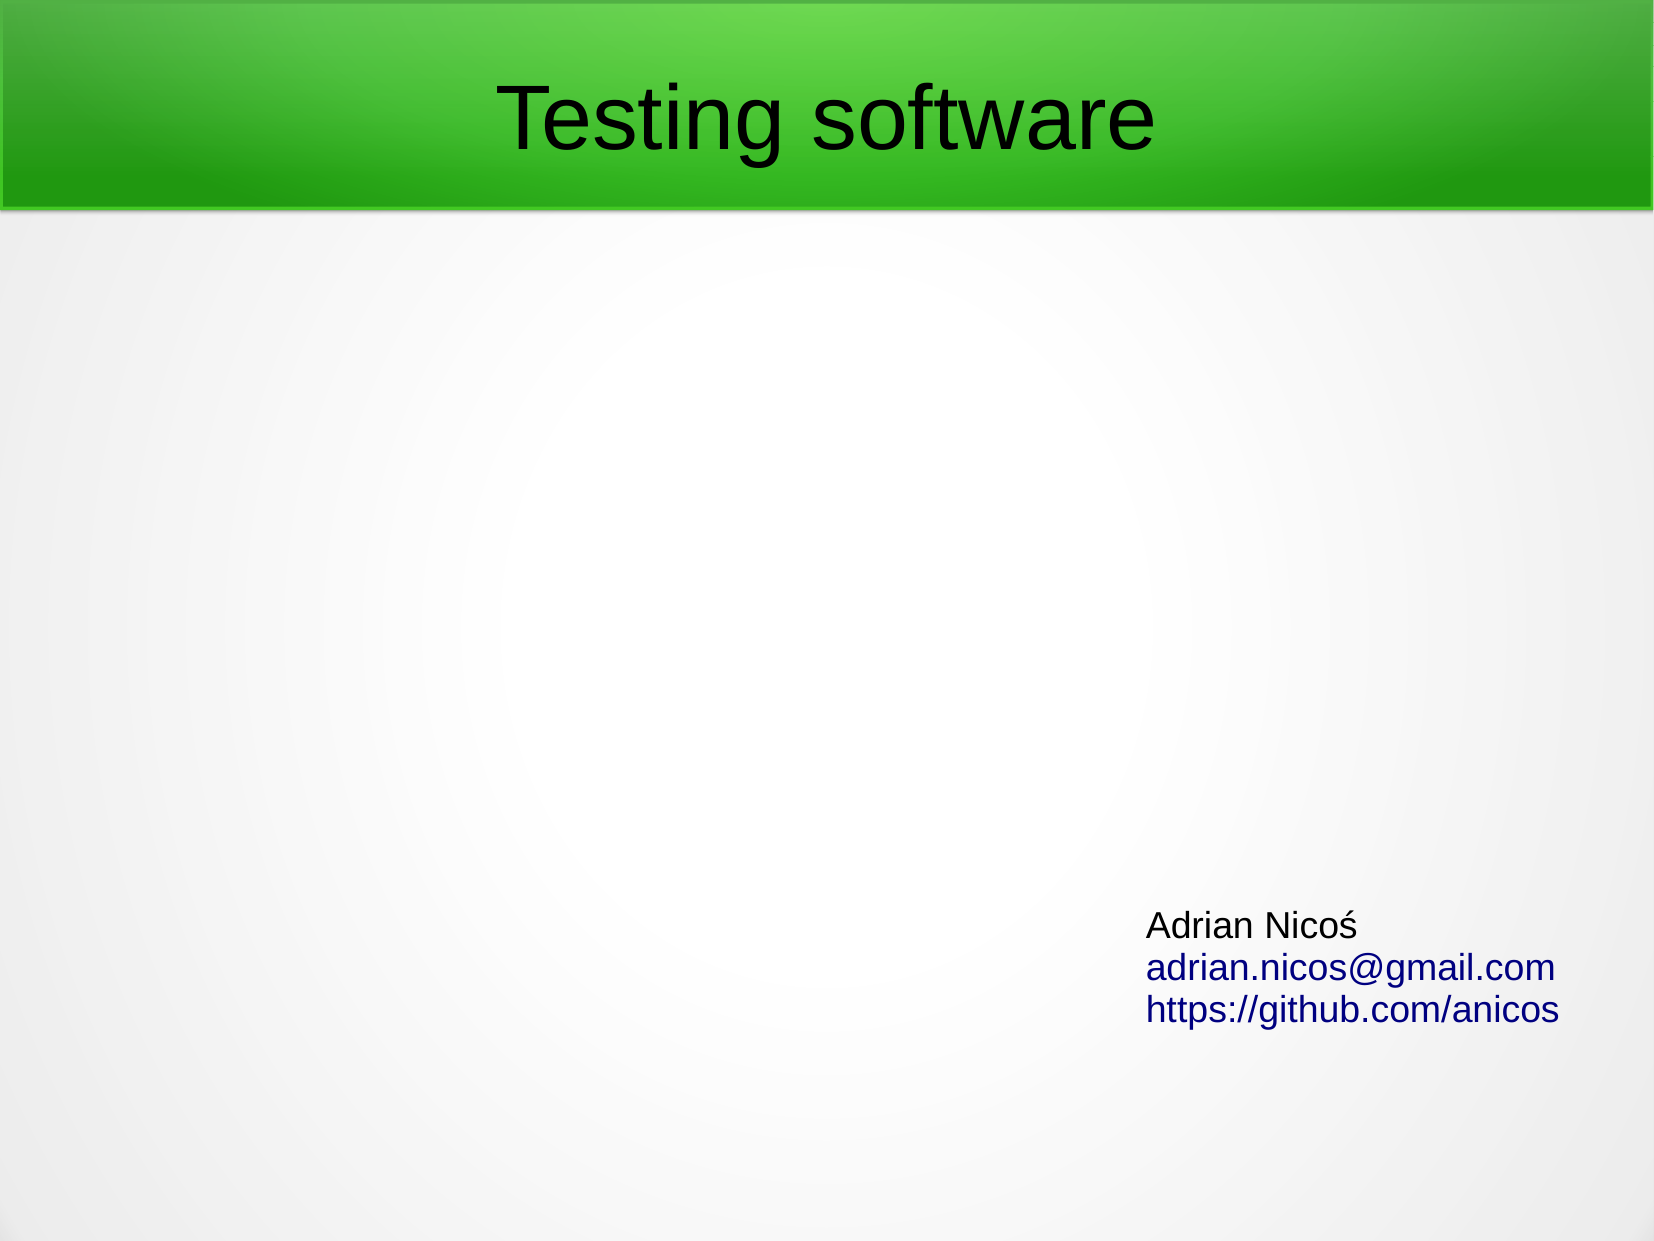

# Testing software
Adrian Nicoś
adrian.nicos@gmail.com
https://github.com/anicos